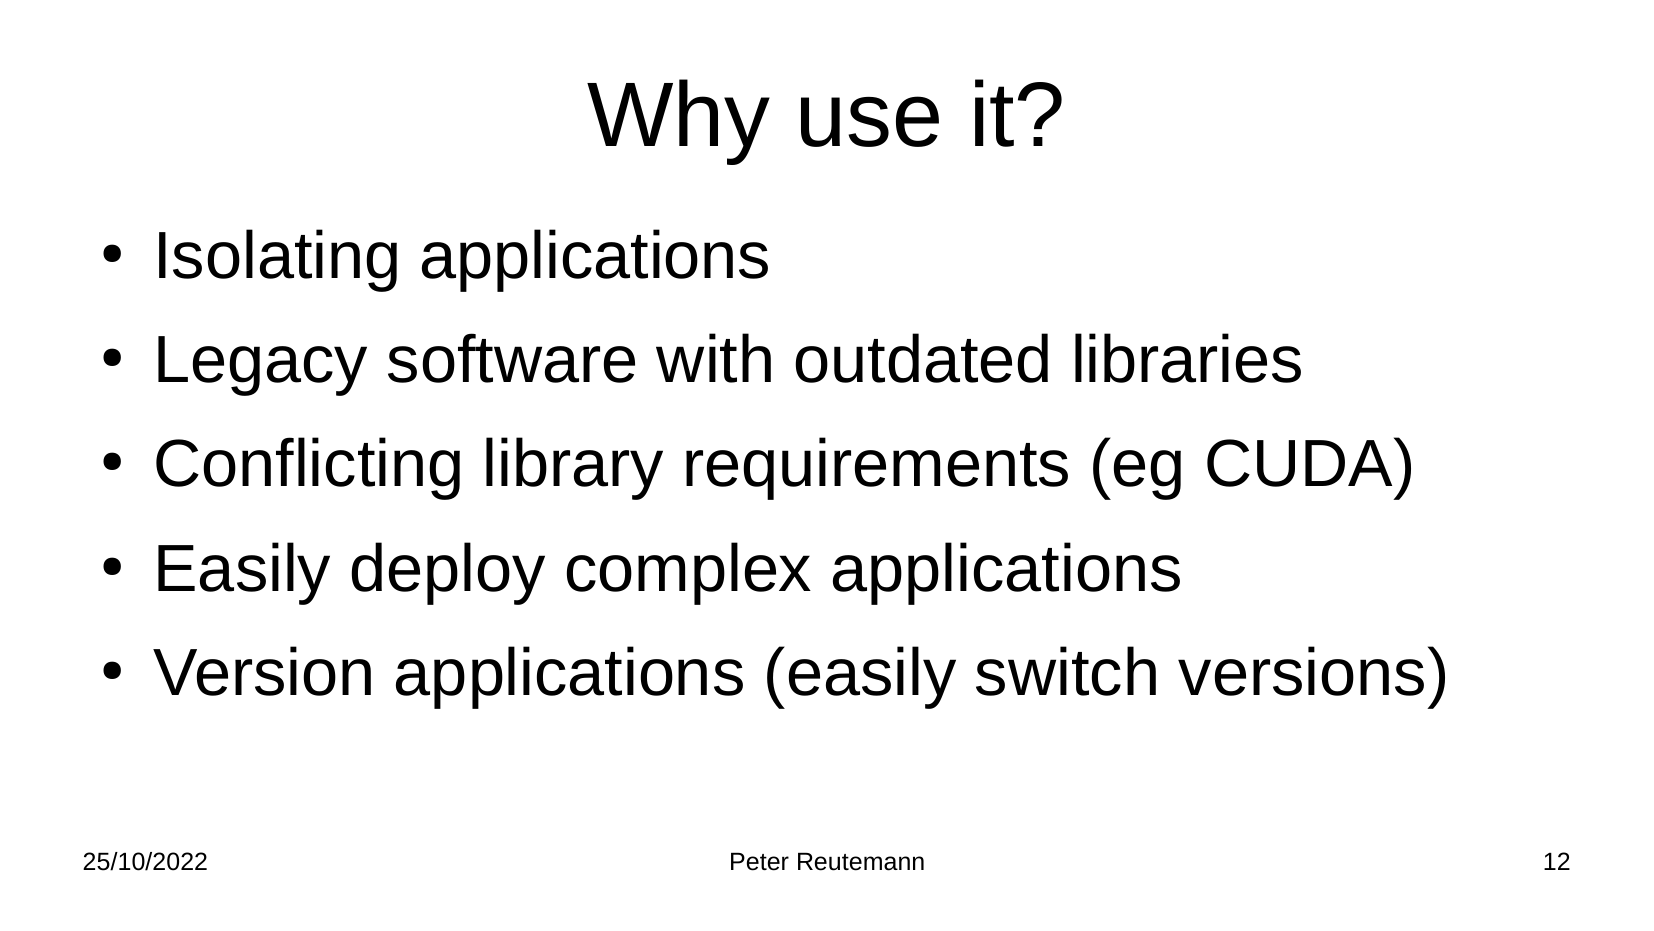

# Why use it?
Isolating applications
Legacy software with outdated libraries
Conflicting library requirements (eg CUDA)
Easily deploy complex applications
Version applications (easily switch versions)
25/10/2022
Peter Reutemann
12